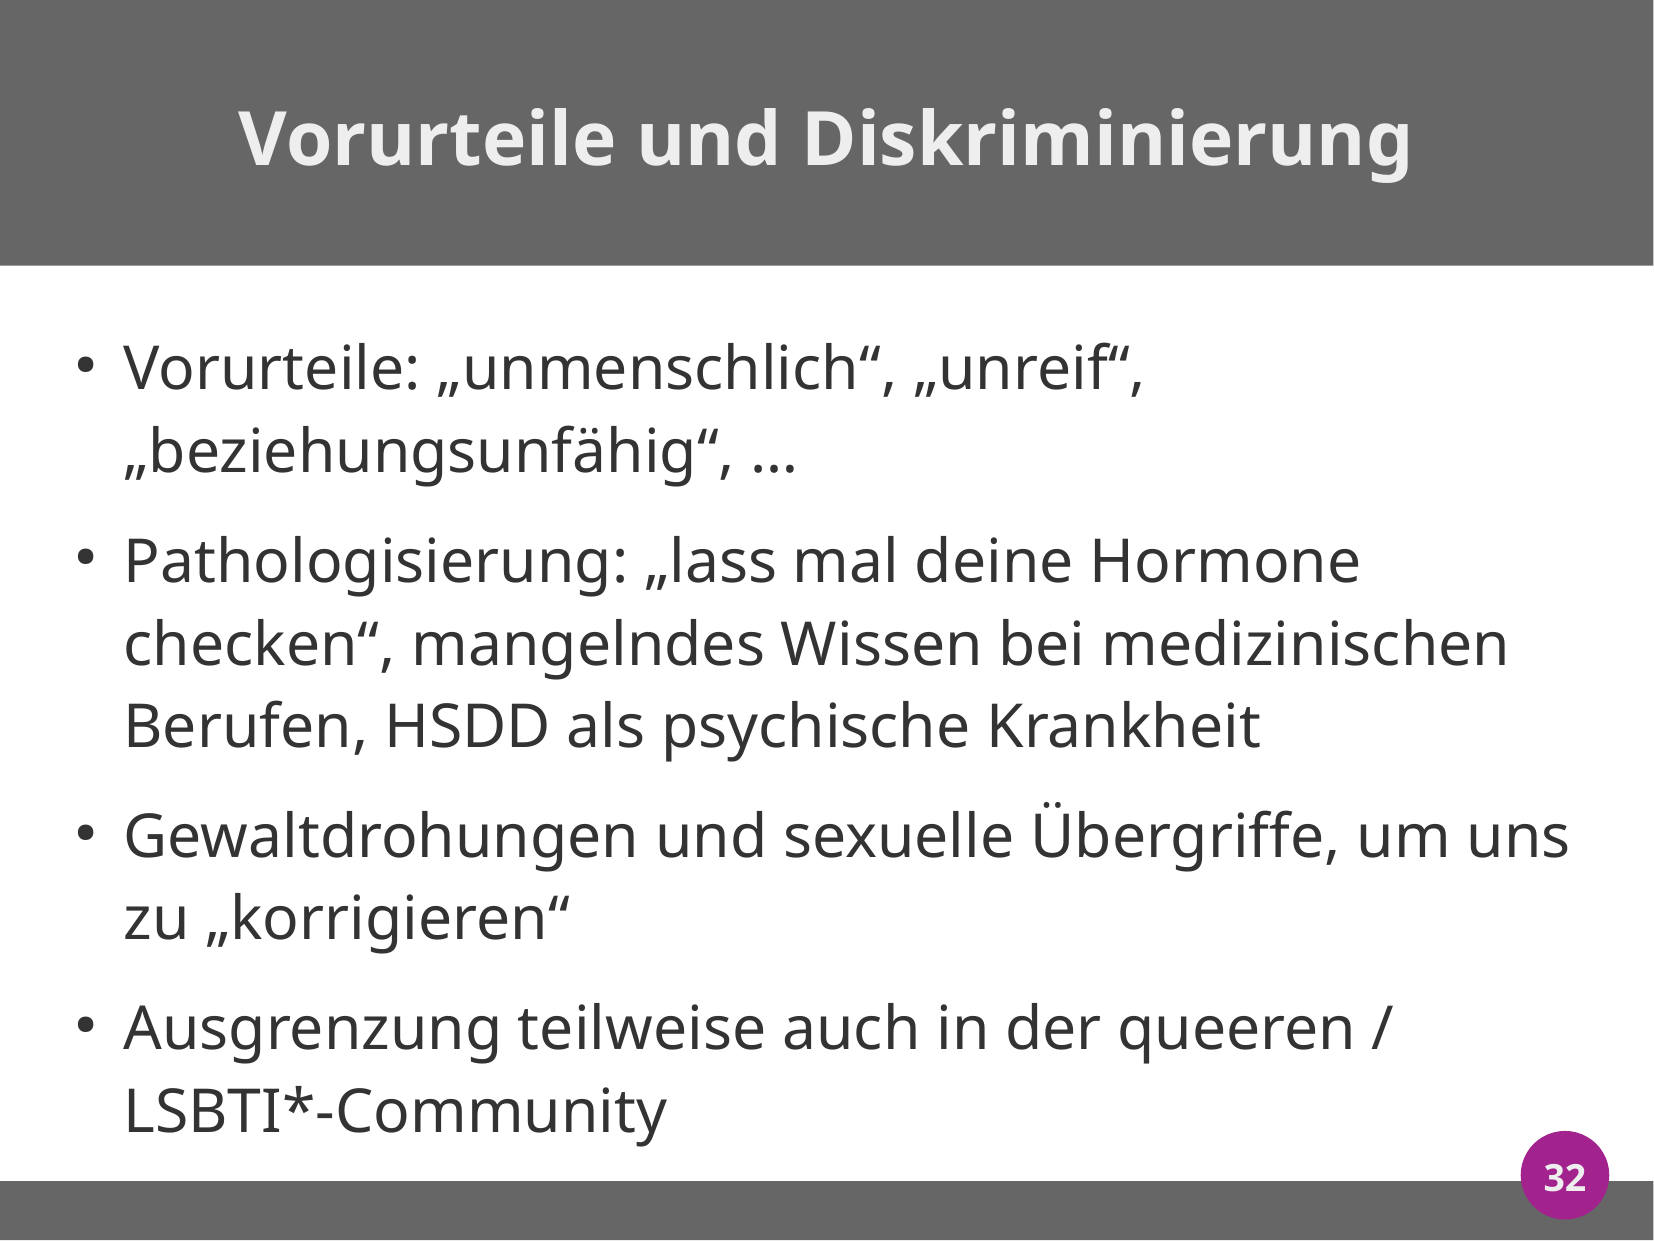

# Vorurteile und Diskriminierung
Vorurteile: „unmenschlich“, „unreif“, „beziehungsunfähig“, …
Pathologisierung: „lass mal deine Hormone checken“, mangelndes Wissen bei medizinischen Berufen, HSDD als psychische Krankheit
Gewaltdrohungen und sexuelle Übergriffe, um uns zu „korrigieren“
Ausgrenzung teilweise auch in der queeren / LSBTI*-Community
32